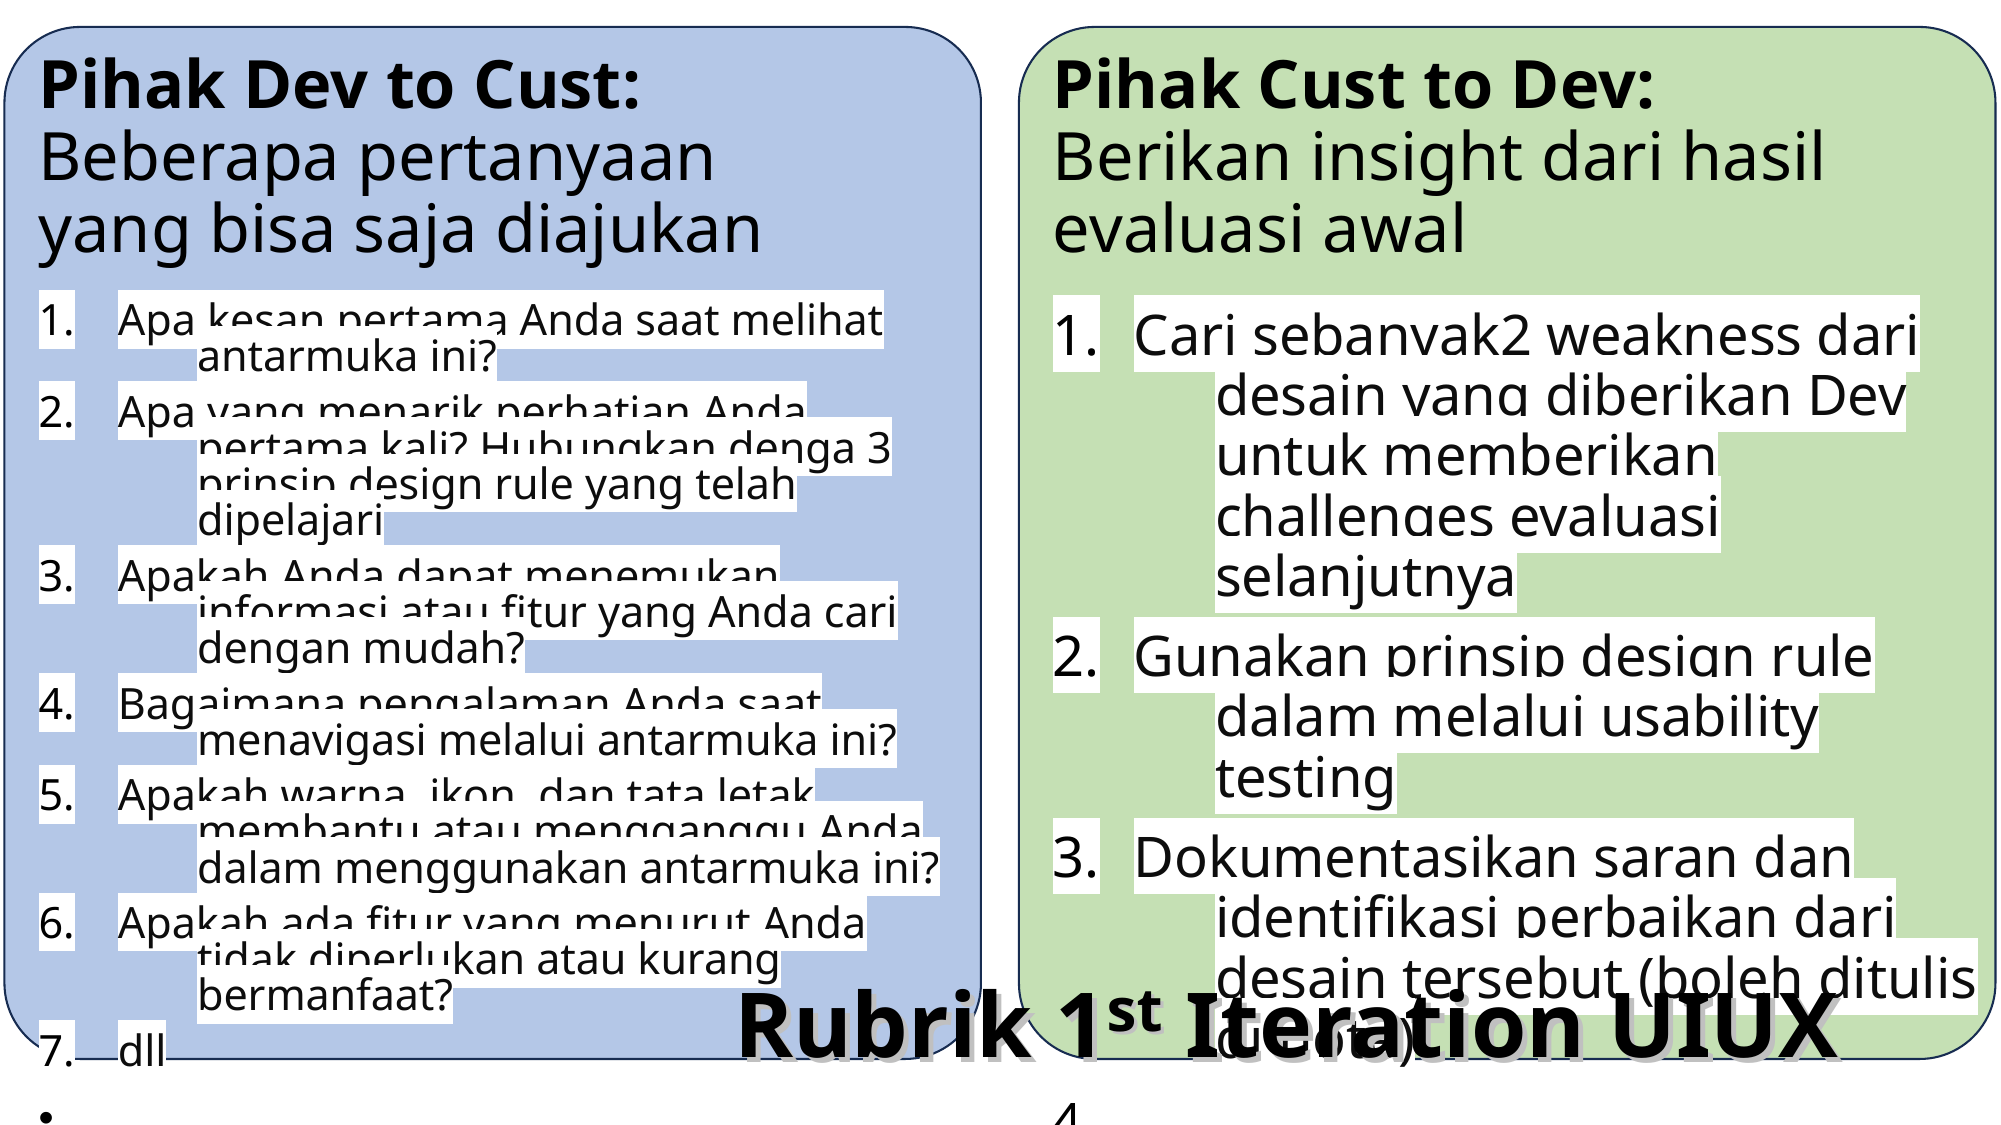

# Pihak Dev to Cust: Beberapa pertanyaan yang bisa saja diajukan
Pihak Cust to Dev:
Berikan insight dari hasil evaluasi awal
Apa kesan pertama Anda saat melihat antarmuka ini?
Apa yang menarik perhatian Anda pertama kali? Hubungkan denga 3 prinsip design rule yang telah dipelajari
Apakah Anda dapat menemukan informasi atau fitur yang Anda cari dengan mudah?
Bagaimana pengalaman Anda saat menavigasi melalui antarmuka ini?
Apakah warna, ikon, dan tata letak membantu atau mengganggu Anda dalam menggunakan antarmuka ini?
Apakah ada fitur yang menurut Anda tidak diperlukan atau kurang bermanfaat?
dll
Cari sebanyak2 weakness dari desain yang diberikan Dev untuk memberikan challenges evaluasi selanjutnya
Gunakan prinsip design rule dalam melalui usability testing
Dokumentasikan saran dan identifikasi perbaikan dari desain tersebut (boleh ditulis di note)
Rubrik 1st Iteration UIUX